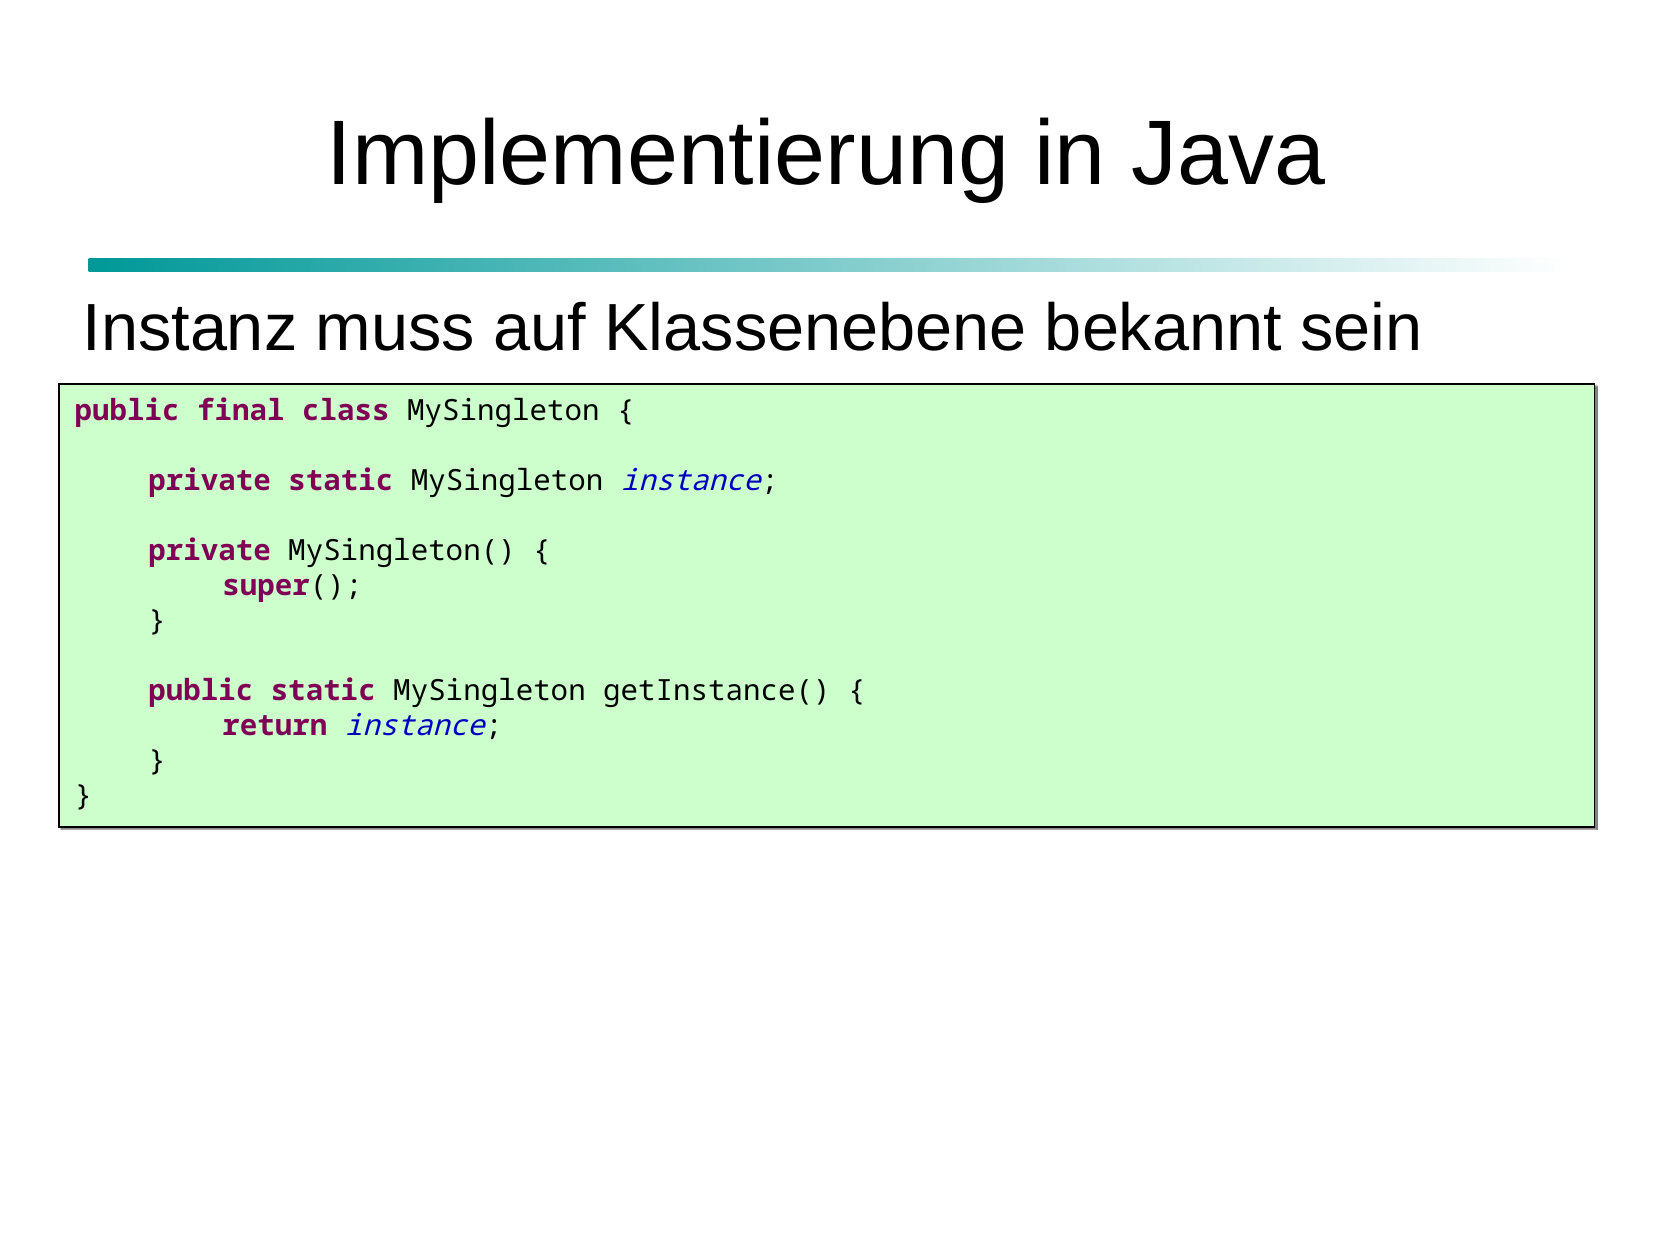

# Implementierung in Java
Instanz muss auf Klassenebene bekannt sein
public final class MySingleton {
	private static MySingleton instance;
	private MySingleton() {
		super();
	}
	public static MySingleton getInstance() {
		return instance;
	}
}